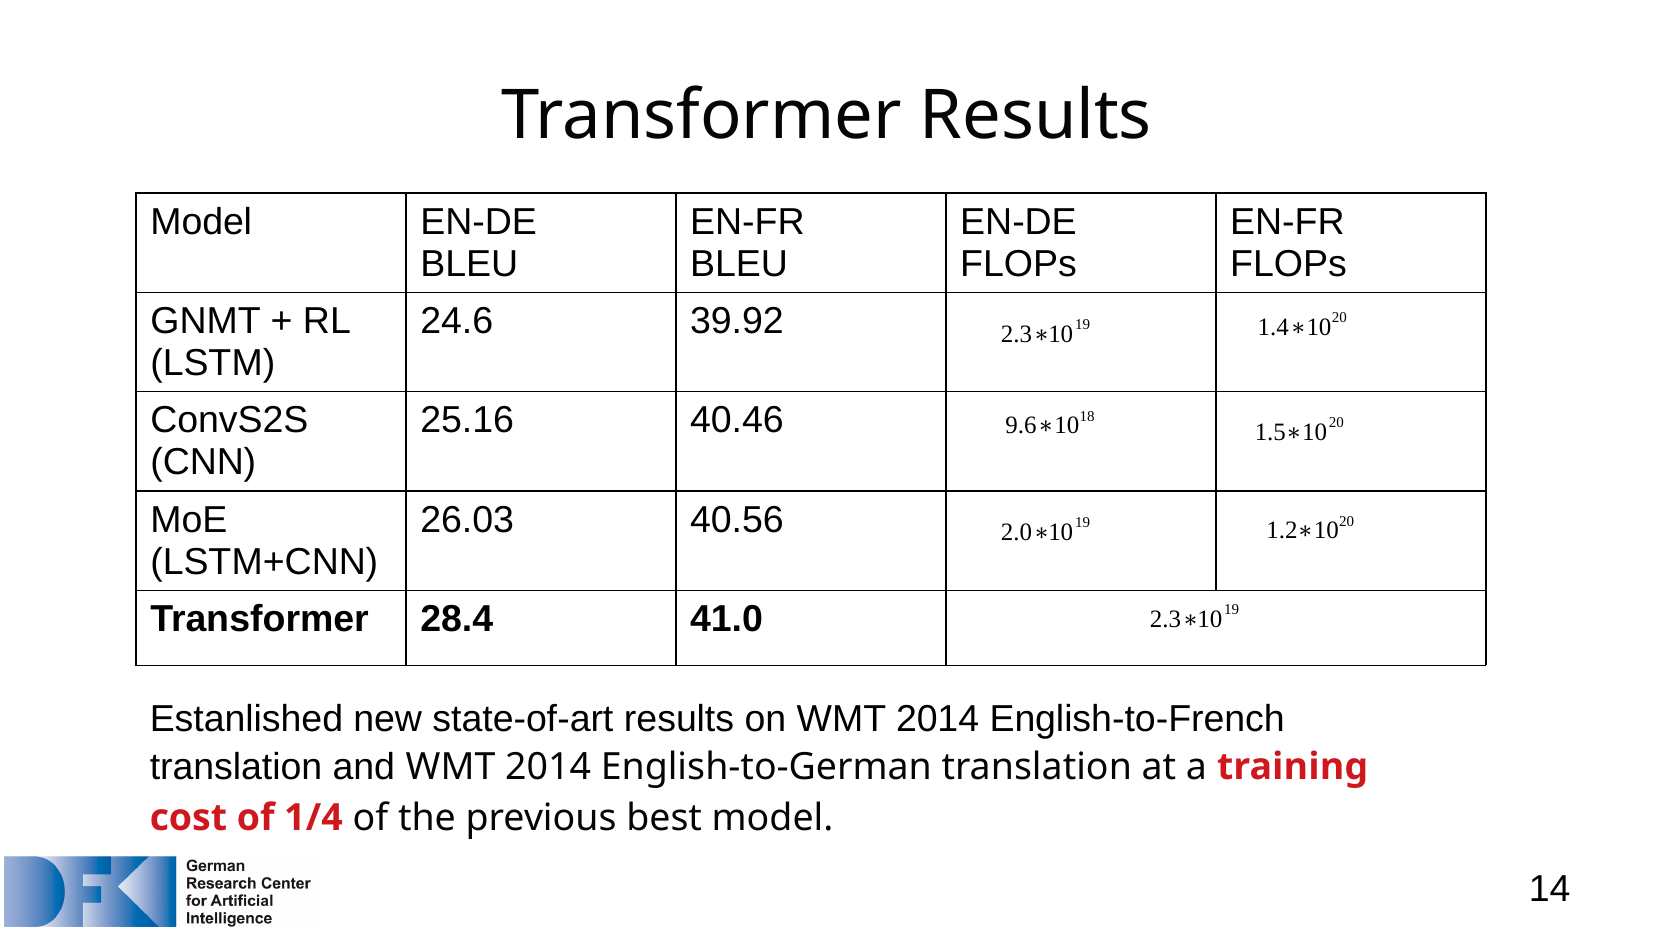

# Transformer Results
| Model | EN-DE BLEU | EN-FR BLEU | EN-DE FLOPs | EN-FR FLOPs |
| --- | --- | --- | --- | --- |
| GNMT + RL (LSTM) | 24.6 | 39.92 | | |
| ConvS2S (CNN) | 25.16 | 40.46 | | |
| MoE (LSTM+CNN) | 26.03 | 40.56 | | |
| Transformer | 28.4 | 41.0 | | |
Estanlished new state-of-art results on WMT 2014 English-to-French translation and WMT 2014 English-to-German translation at a training cost of 1/4 of the previous best model.